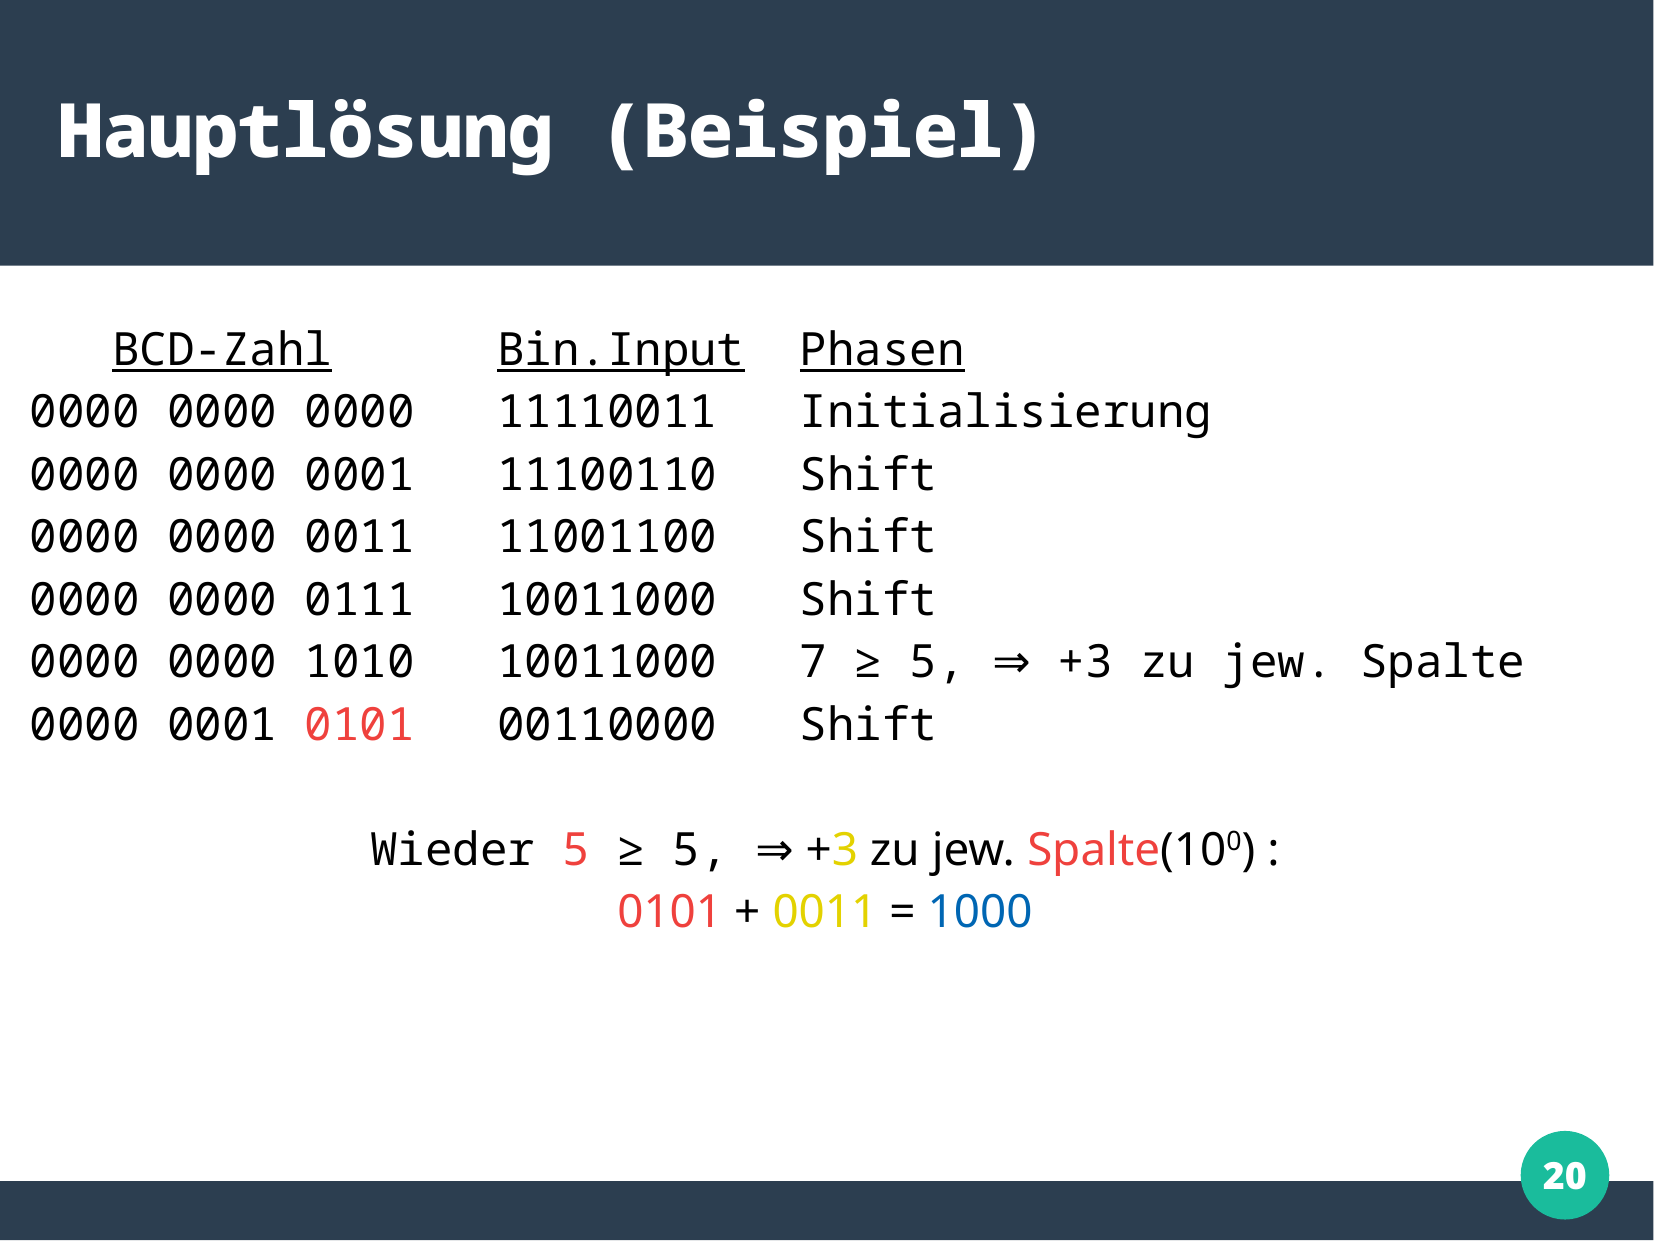

# Hauptlösung (Beispiel)
 BCD-Zahl Bin.Input Phasen
0000 0000 0000 11110011 Initialisierung
0000 0000 0001 11100110 Shift
0000 0000 0011 11001100 Shift
0000 0000 0111 10011000 Shift
0000 0000 1010 10011000 7 ≥ 5, ⇒ +3 zu jew. Spalte
0000 0001 0101 00110000 Shift
Wieder 5 ≥ 5, ⇒ +3 zu jew. Spalte(100) :
0101 + 0011 = 1000
20